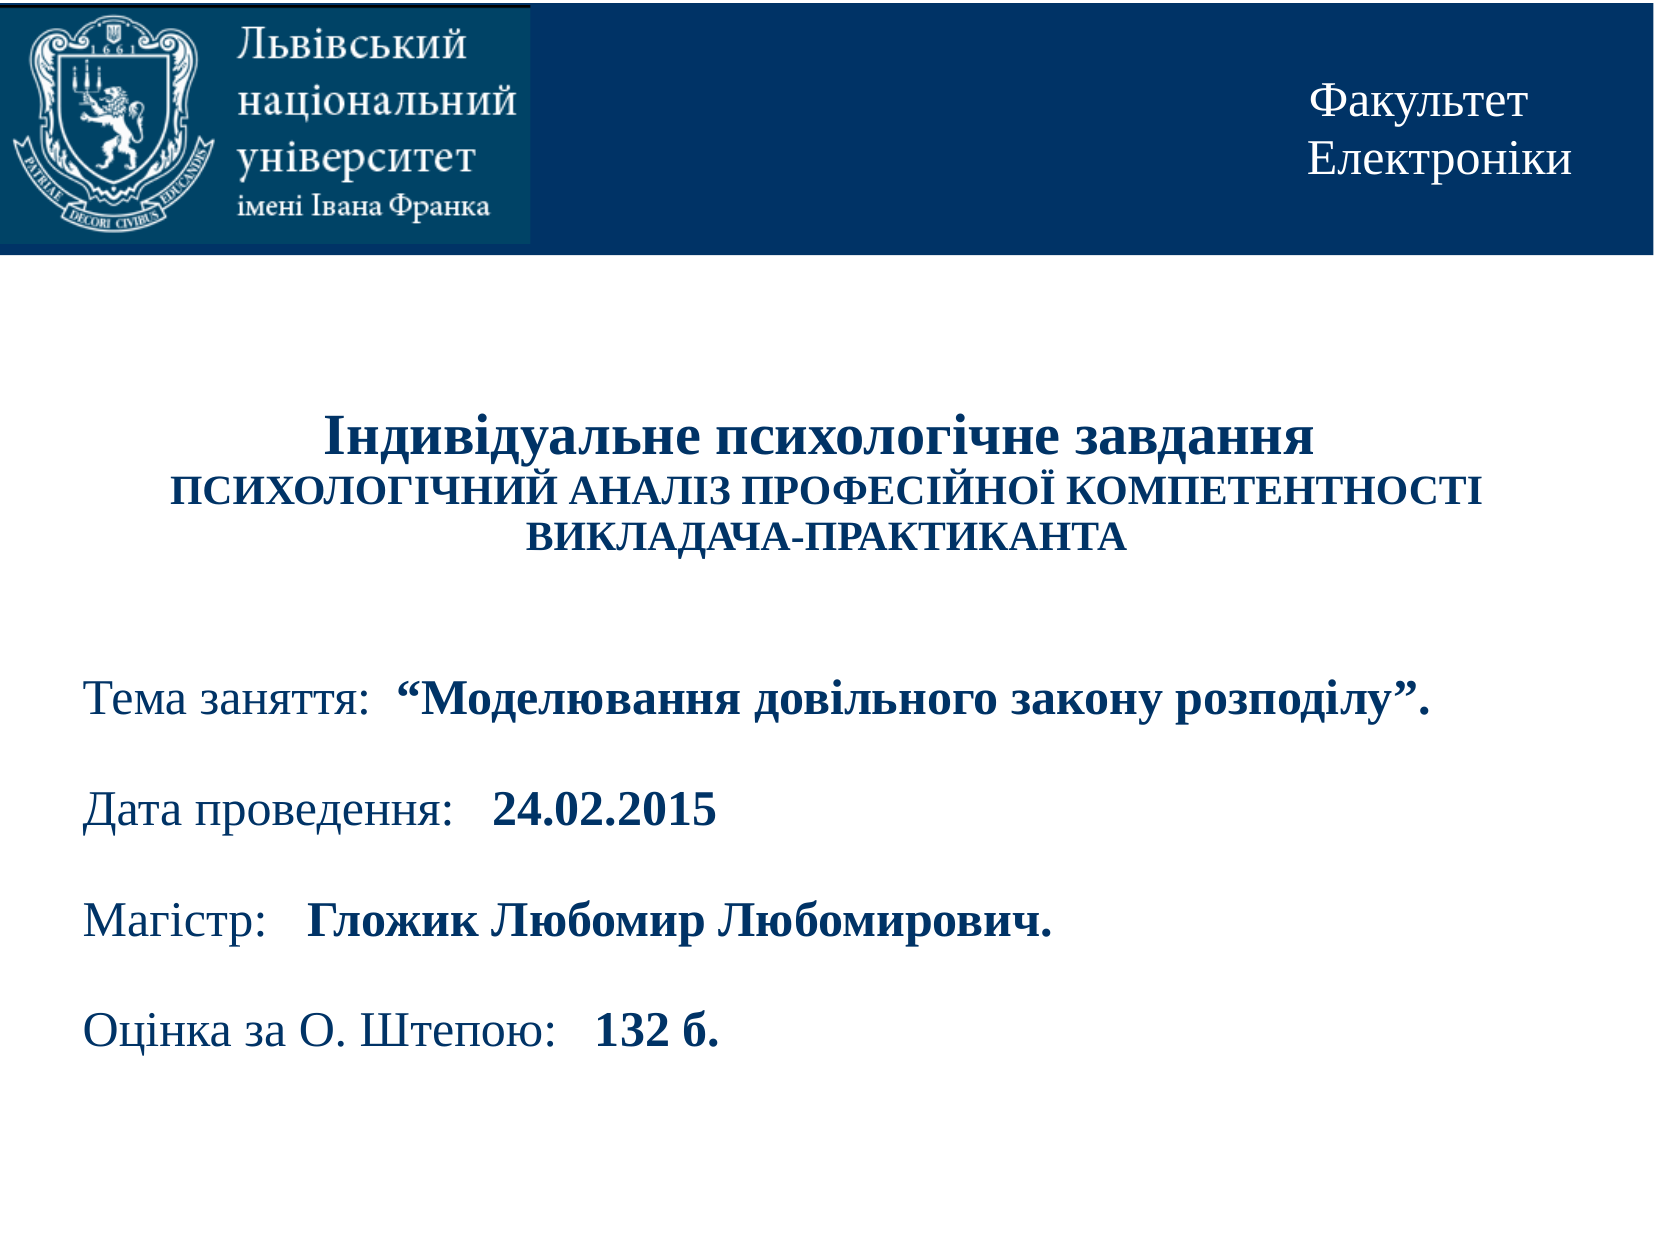

# Факультет Електроніки
Індивідуальне психологічне завдання
ПСИХОЛОГІЧНИЙ АНАЛІЗ ПРОФЕСІЙНОЇ КОМПЕТЕНТНОСТІ
ВИКЛАДАЧА-ПРАКТИКАНТА
Тема заняття: “Моделювання довільного закону розподілу”.
Дата проведення: 24.02.2015
Магістр: 	Гложик Любомир Любомирович.
Оцінка за О. Штепою: 132 б.